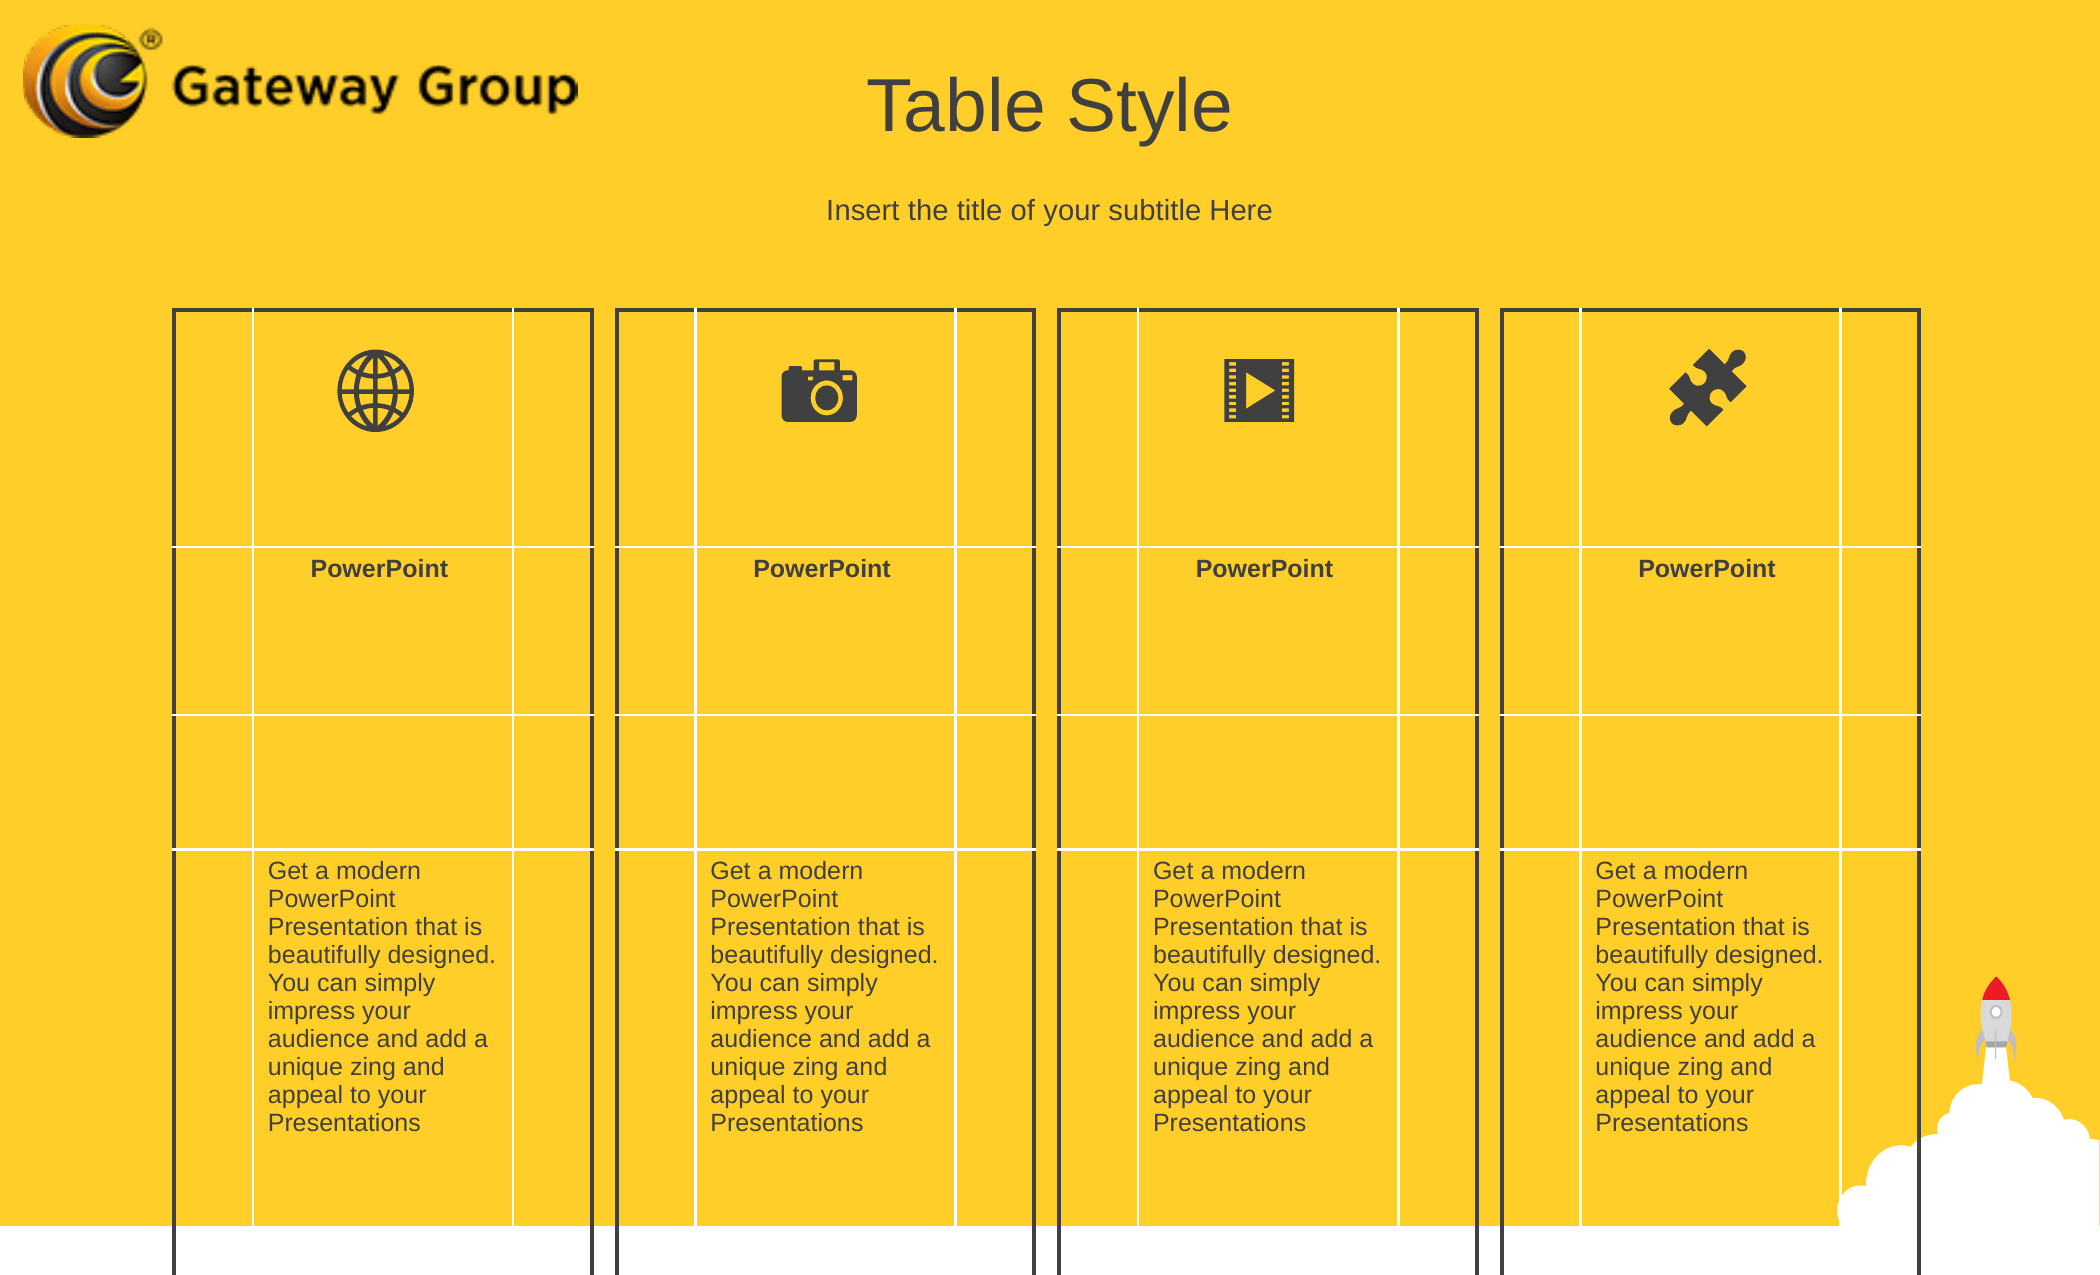

Table Style
Insert the title of your subtitle Here
| | | |
| --- | --- | --- |
| | PowerPoint | |
| | | |
| | Get a modern PowerPoint Presentation that is beautifully designed. You can simply impress your audience and add a unique zing and appeal to your Presentations | |
| | | |
| | | |
| --- | --- | --- |
| | PowerPoint | |
| | | |
| | Get a modern PowerPoint Presentation that is beautifully designed. You can simply impress your audience and add a unique zing and appeal to your Presentations | |
| | | |
| | | |
| --- | --- | --- |
| | PowerPoint | |
| | | |
| | Get a modern PowerPoint Presentation that is beautifully designed. You can simply impress your audience and add a unique zing and appeal to your Presentations | |
| | | |
| | | |
| --- | --- | --- |
| | PowerPoint | |
| | | |
| | Get a modern PowerPoint Presentation that is beautifully designed. You can simply impress your audience and add a unique zing and appeal to your Presentations | |
| | | |